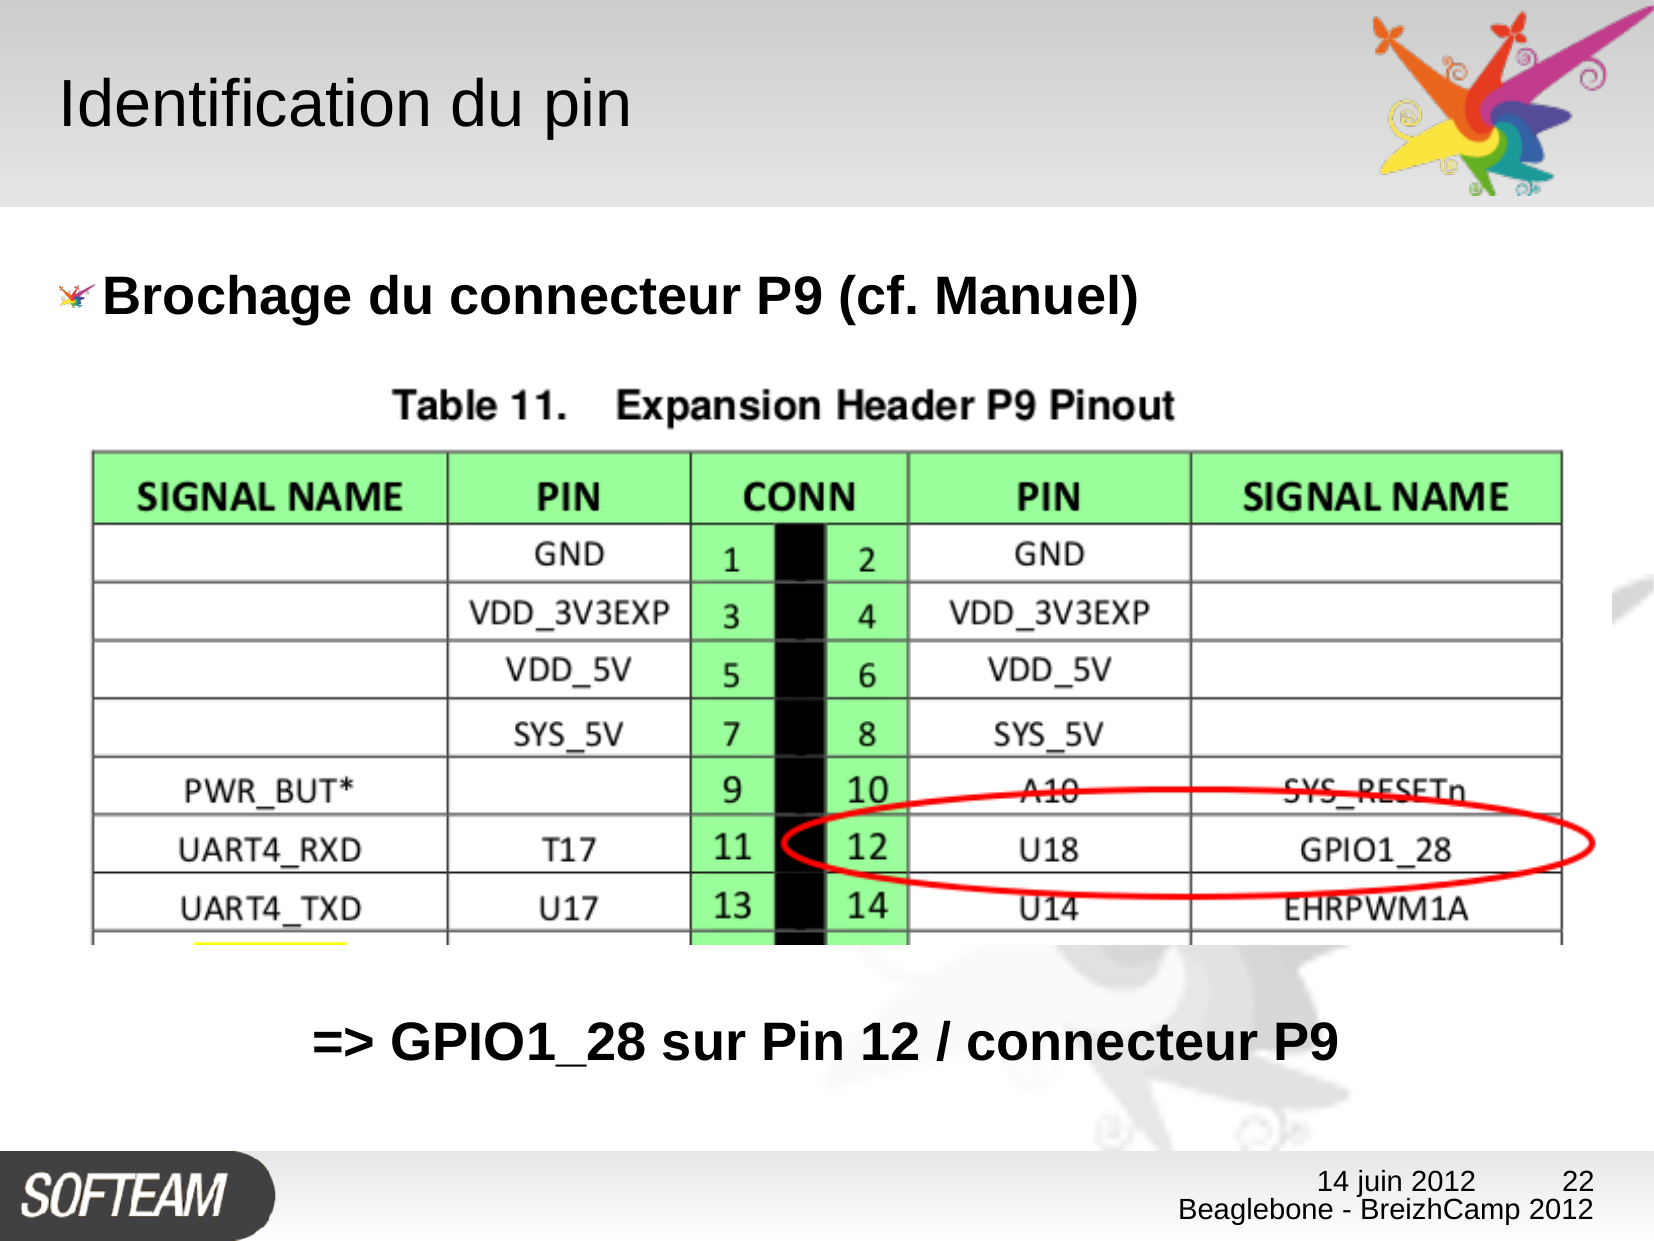

# Identification du pin
Brochage du connecteur P9 (cf. Manuel)
=> GPIO1_28 sur Pin 12 / connecteur P9
14 juin 2012
22
Beaglebone - BreizhCamp 2012